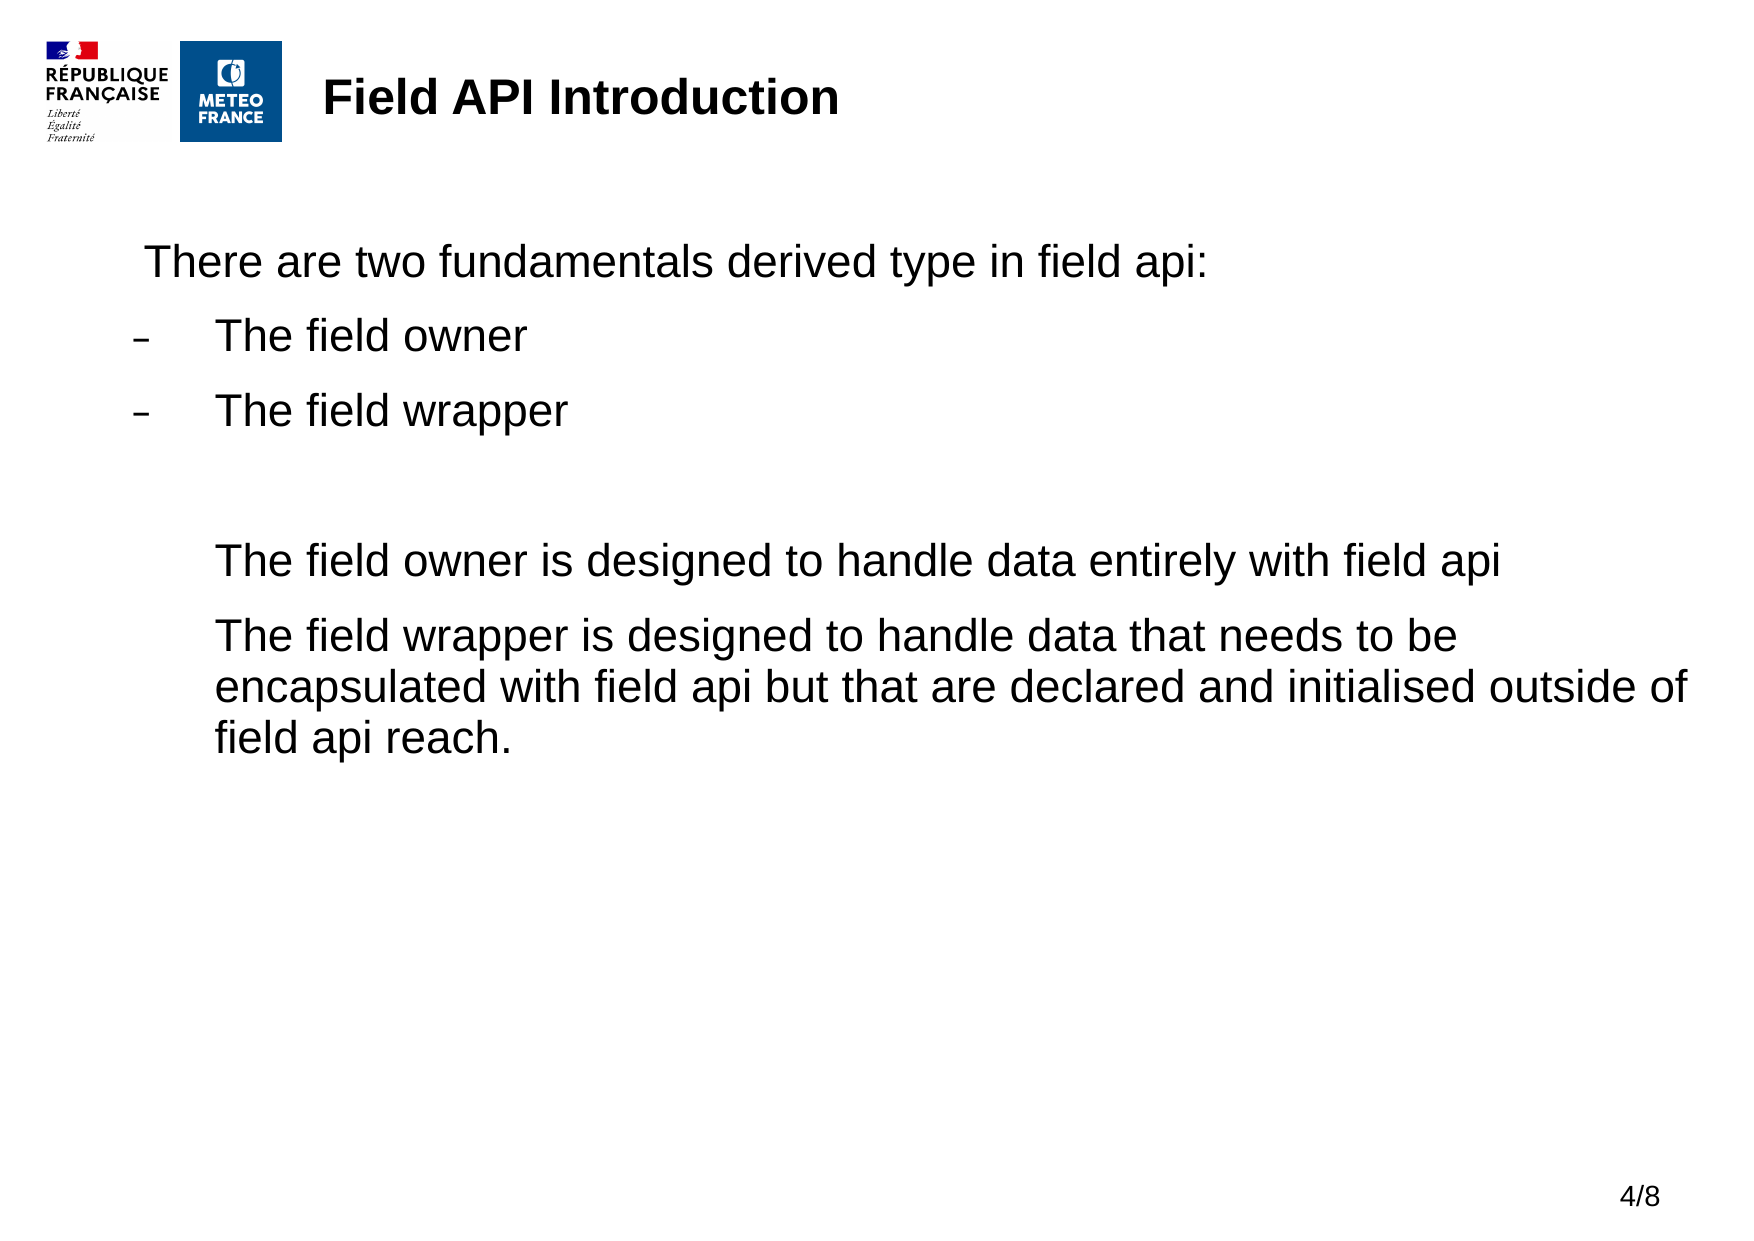

# Field API Introduction
There are two fundamentals derived type in field api:
The field owner
The field wrapper
The field owner is designed to handle data entirely with field api
The field wrapper is designed to handle data that needs to be encapsulated with field api but that are declared and initialised outside of field api reach.
4